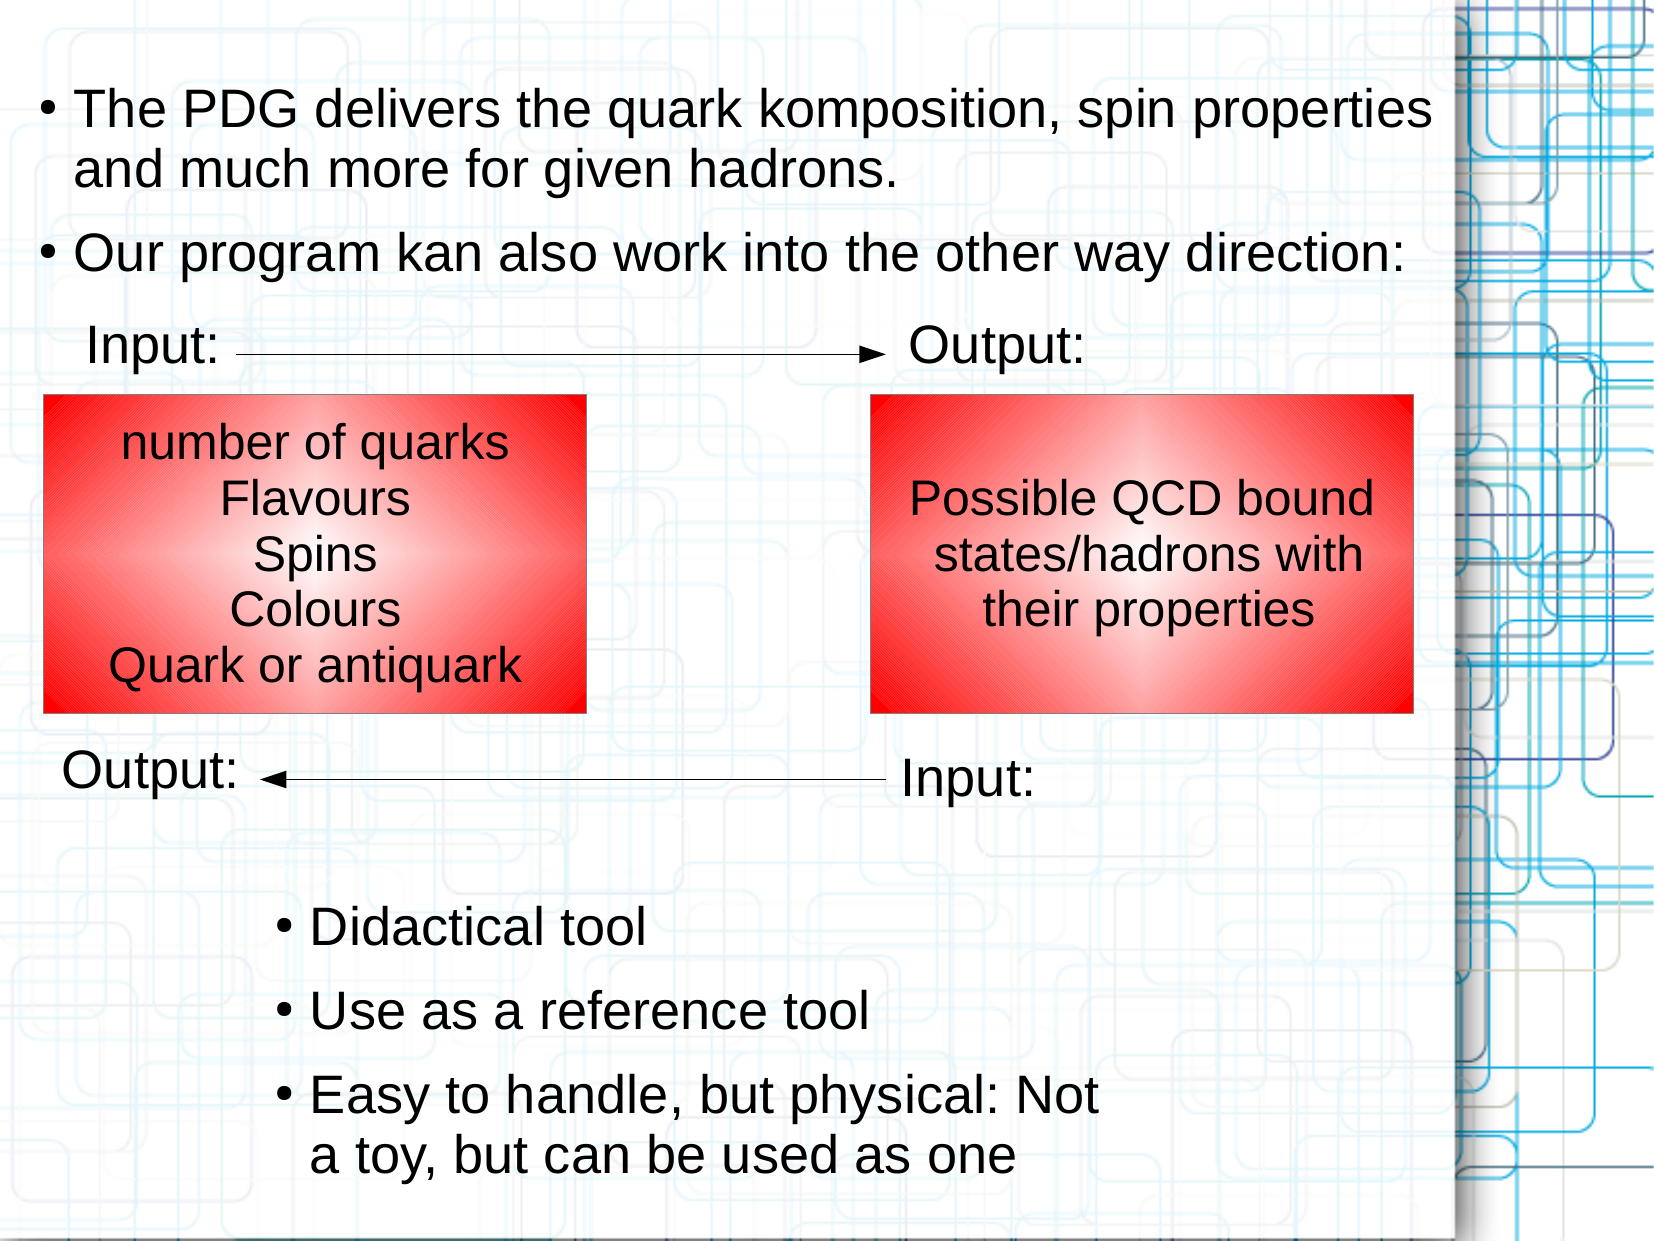

The PDG delivers the quark komposition, spin properties and much more for given hadrons.
Our program kan also work into the other way direction:
Input:
Output:
number of quarks
Flavours
Spins
Colours
Quark or antiquark
Possible QCD bound
 states/hadrons with
 their properties
Output:
Input:
Didactical tool
Use as a reference tool
Easy to handle, but physical: Not a toy, but can be used as one